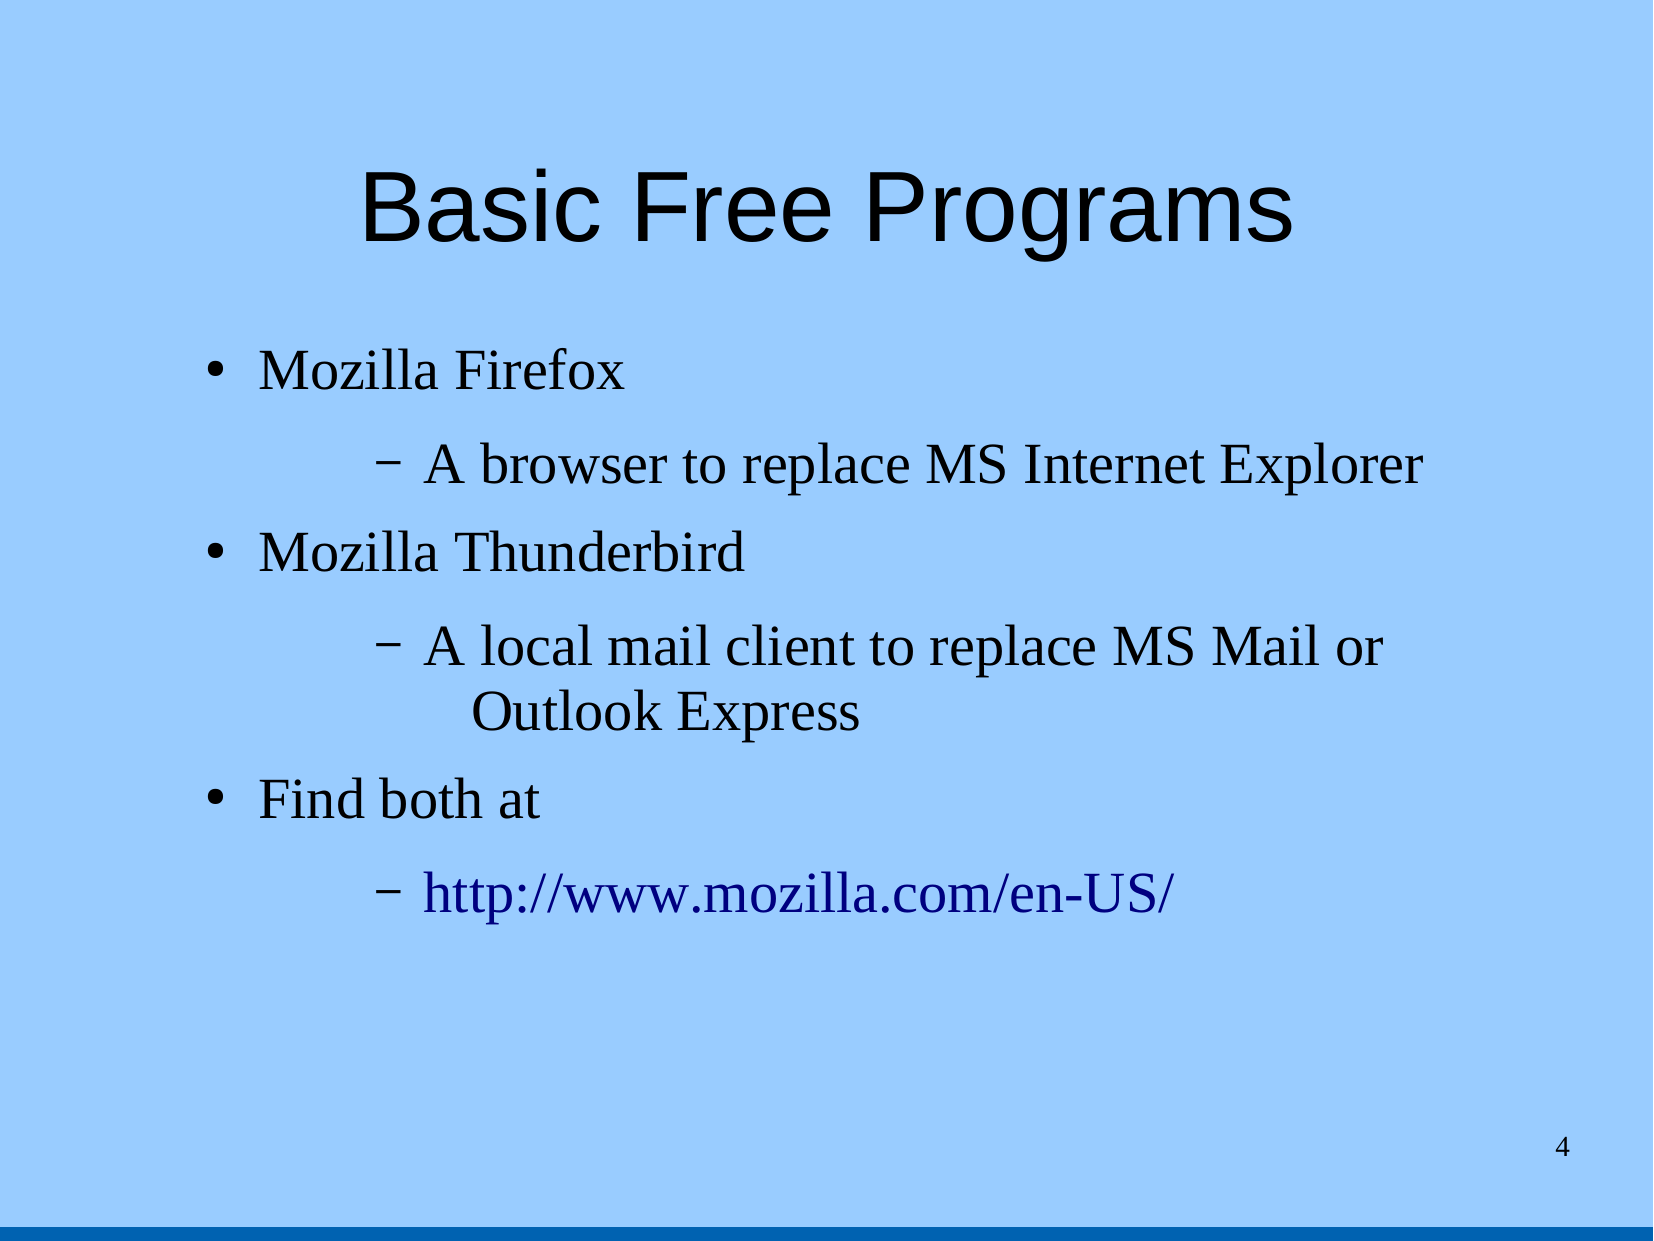

# Basic Free Programs
Mozilla Firefox
A browser to replace MS Internet Explorer
Mozilla Thunderbird
A local mail client to replace MS Mail or Outlook Express
Find both at
http://www.mozilla.com/en-US/
4